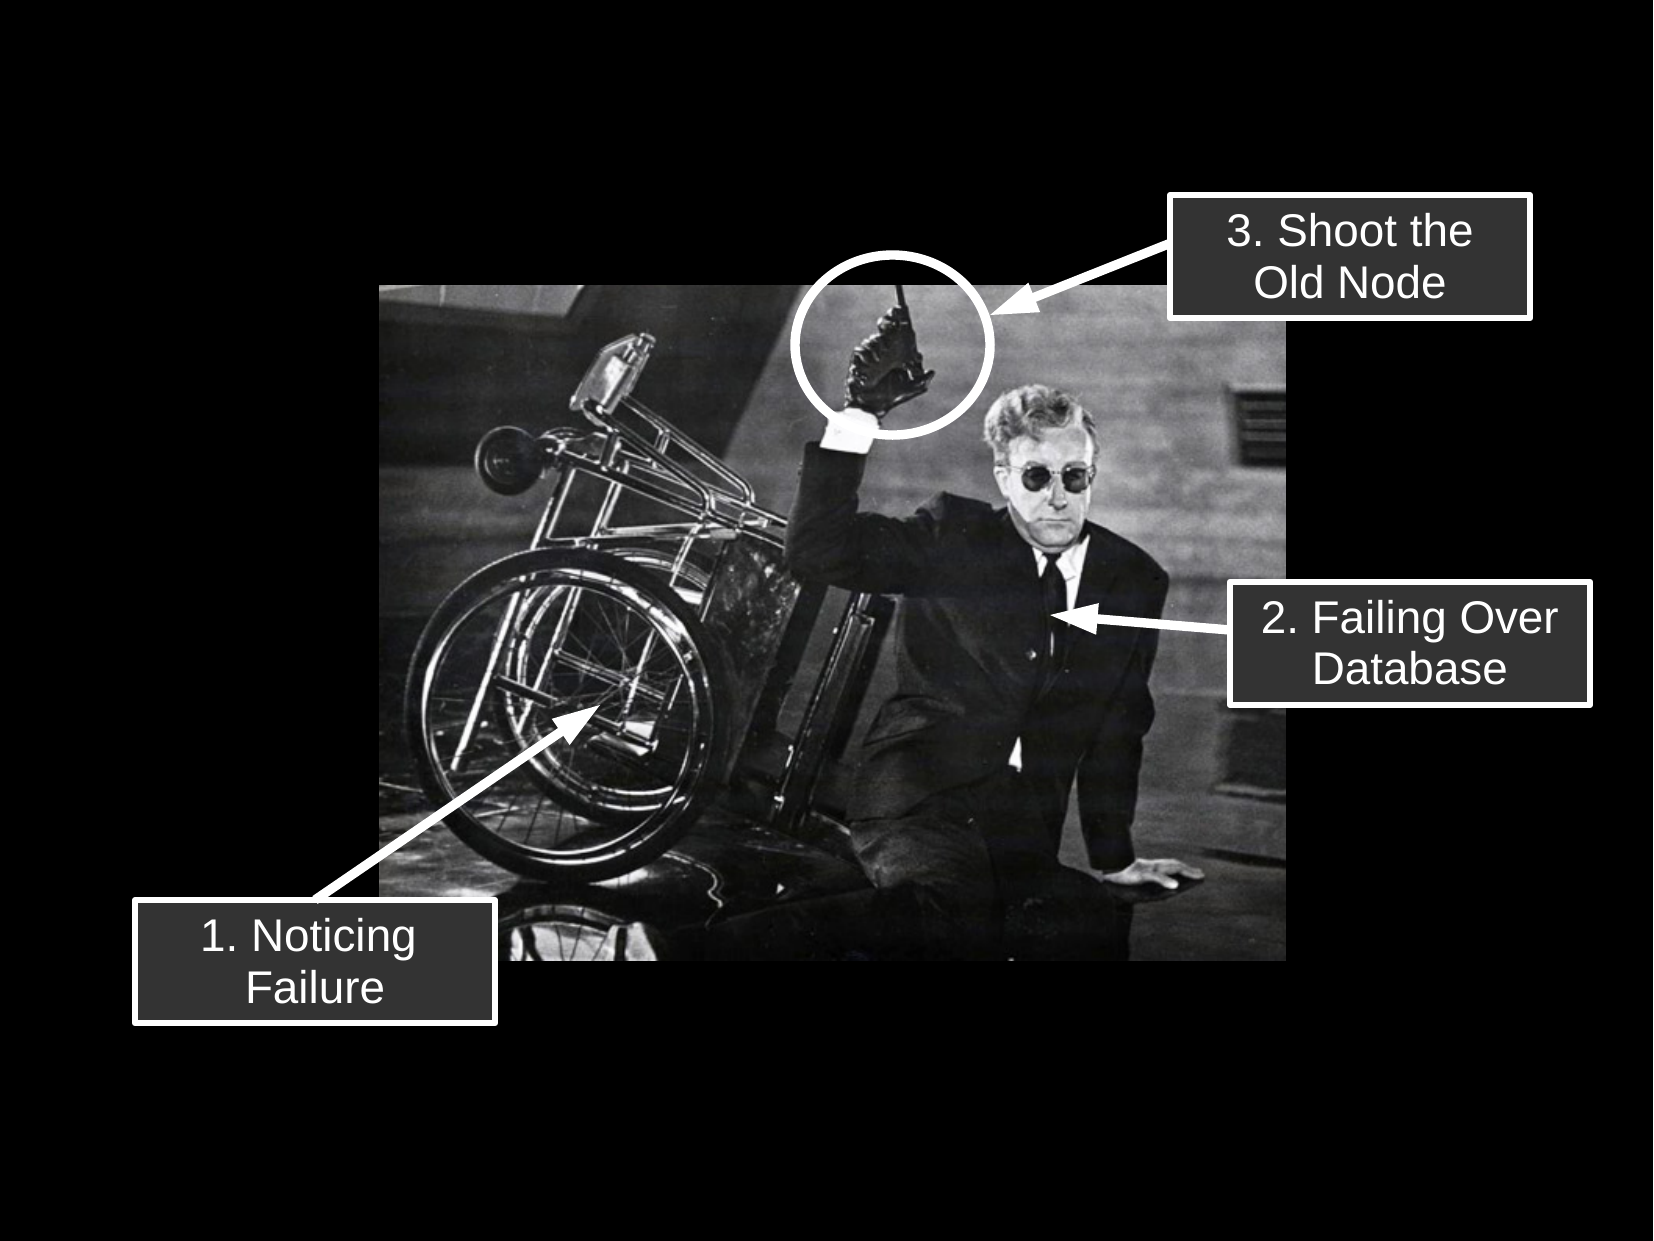

3. Shoot the
Old Node
2. Failing Over
Database
1. Noticing
Failure